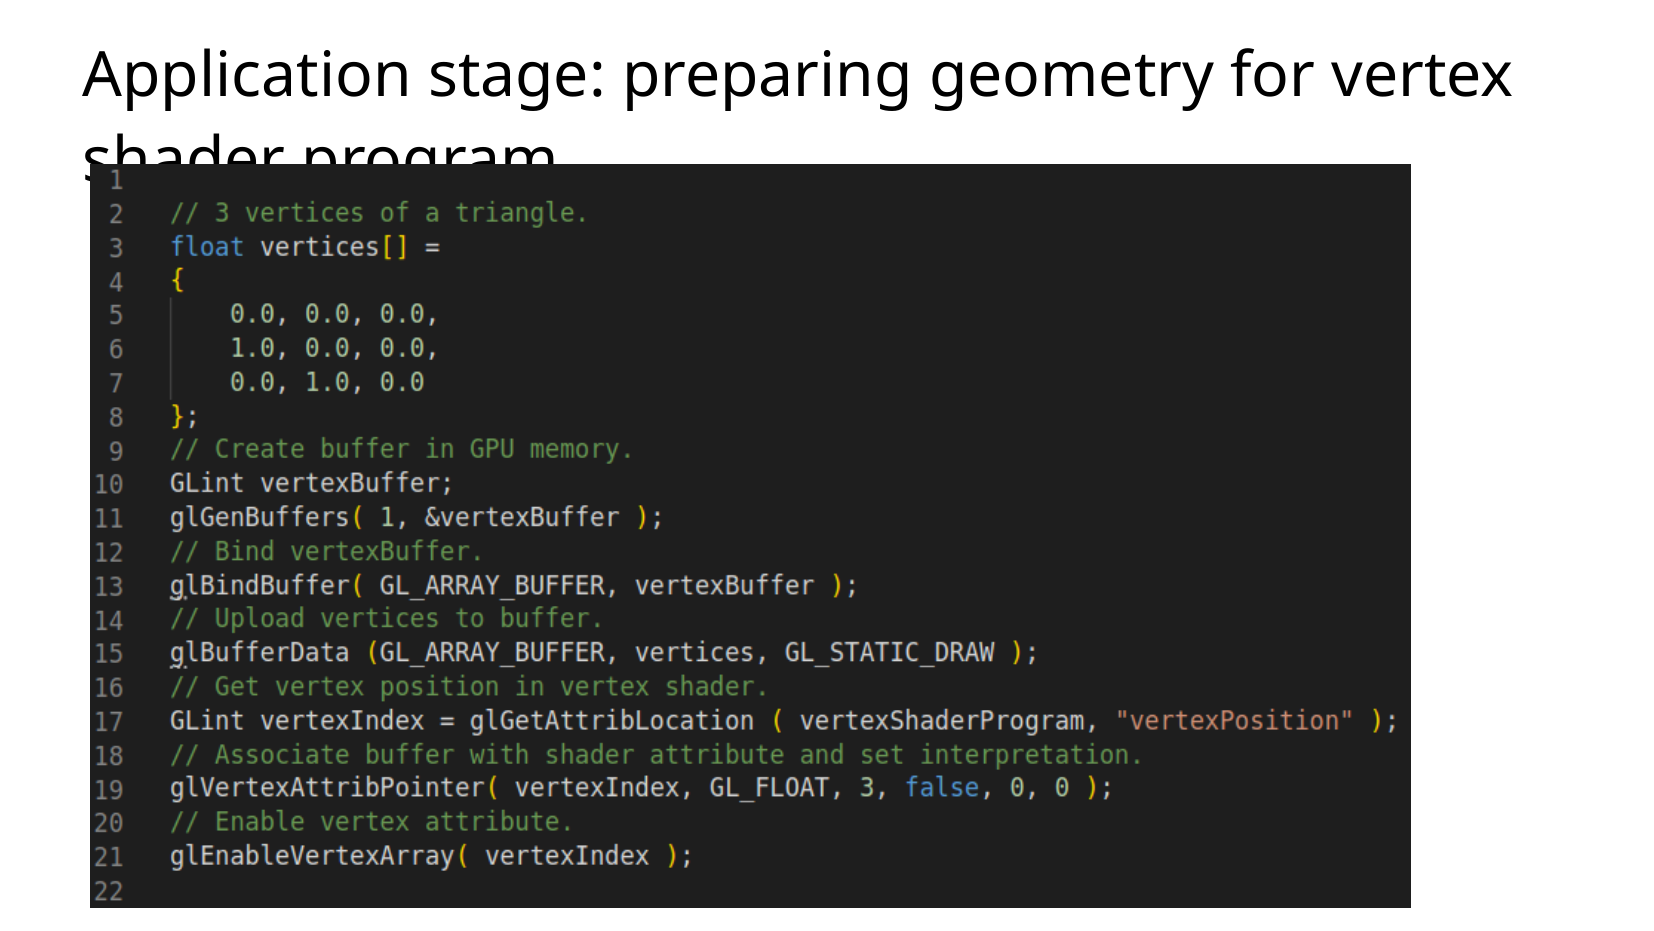

# Application stage: preparing geometry for vertex shader program